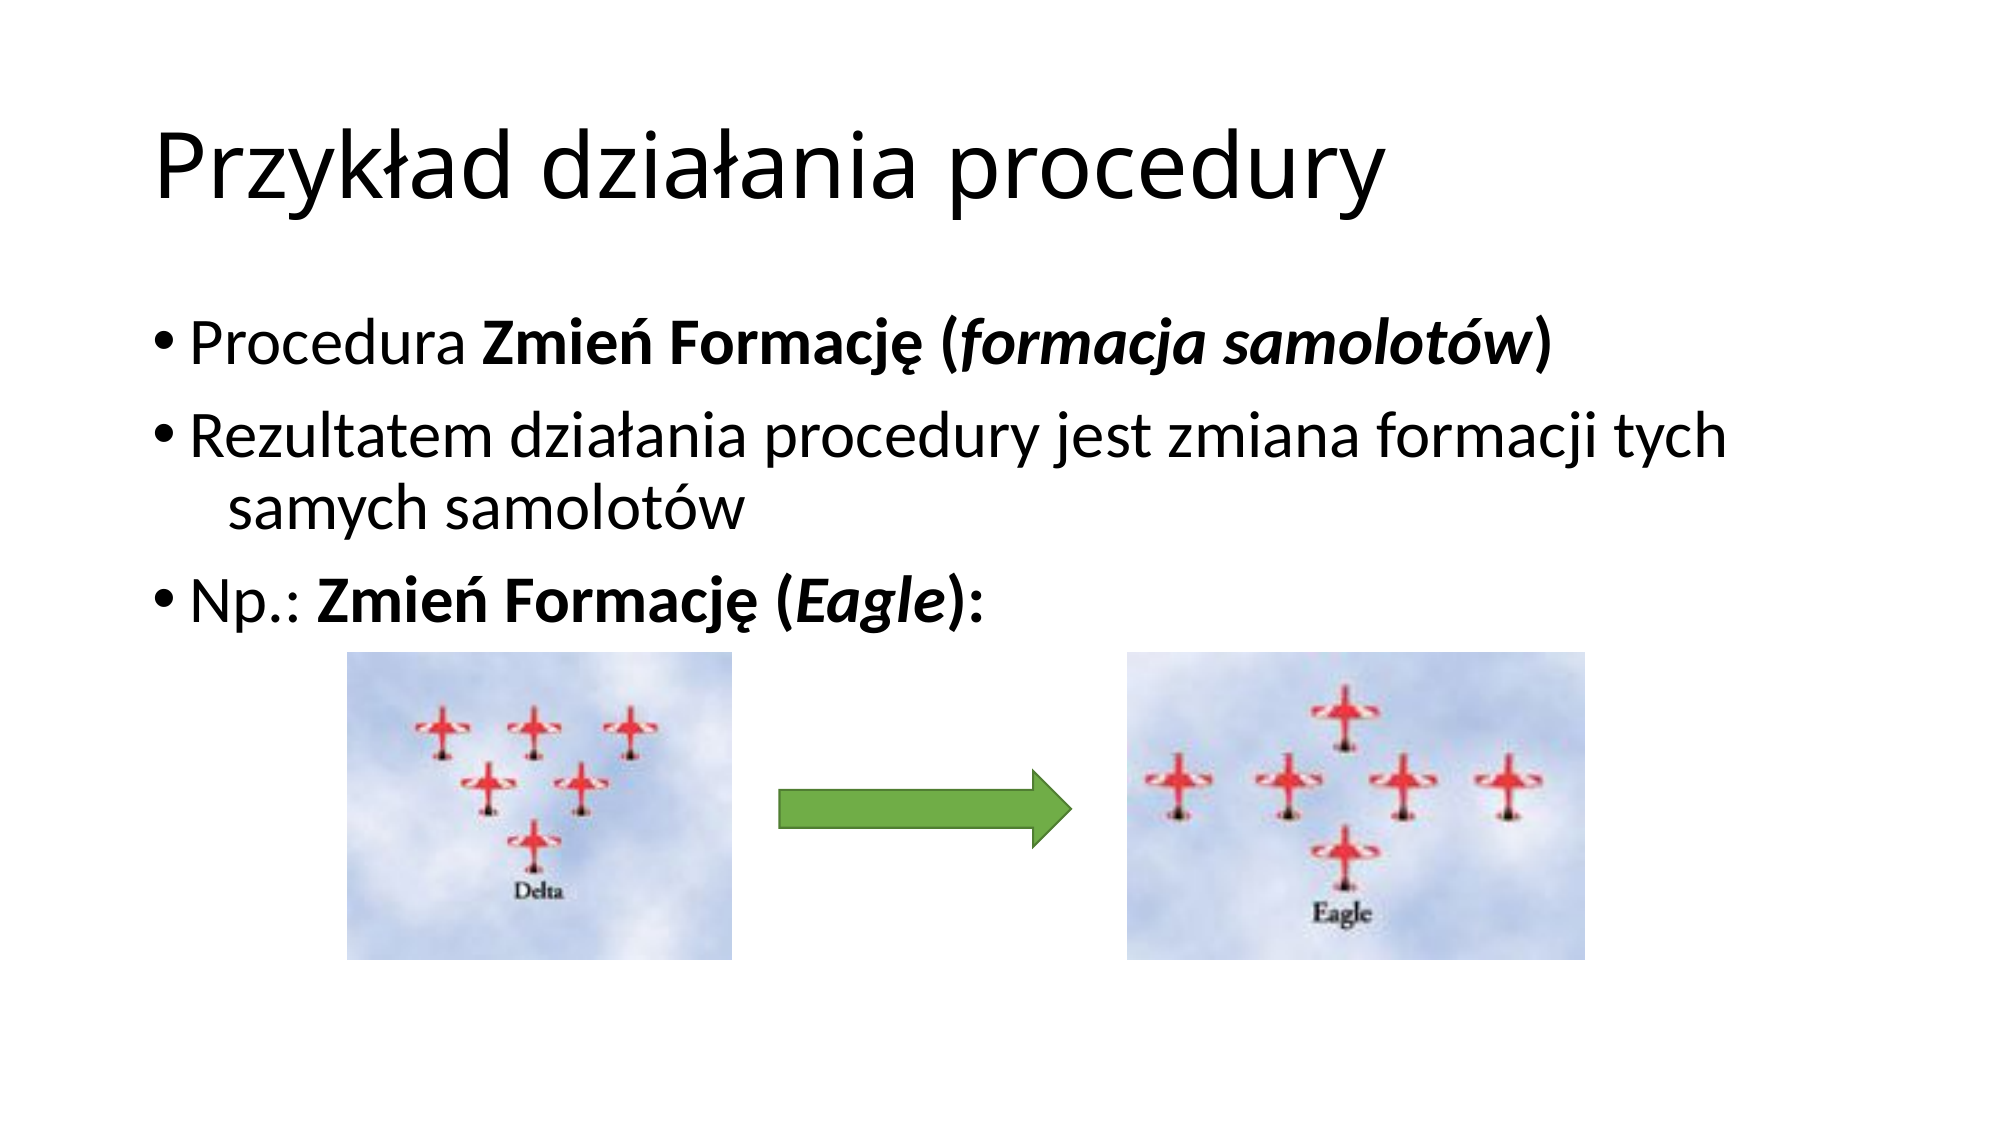

# Przykład działania procedury
Procedura Zmień Formację (formacja samolotów)
Rezultatem działania procedury jest zmiana formacji tych samych samolotów
Np.: Zmień Formację (Eagle):